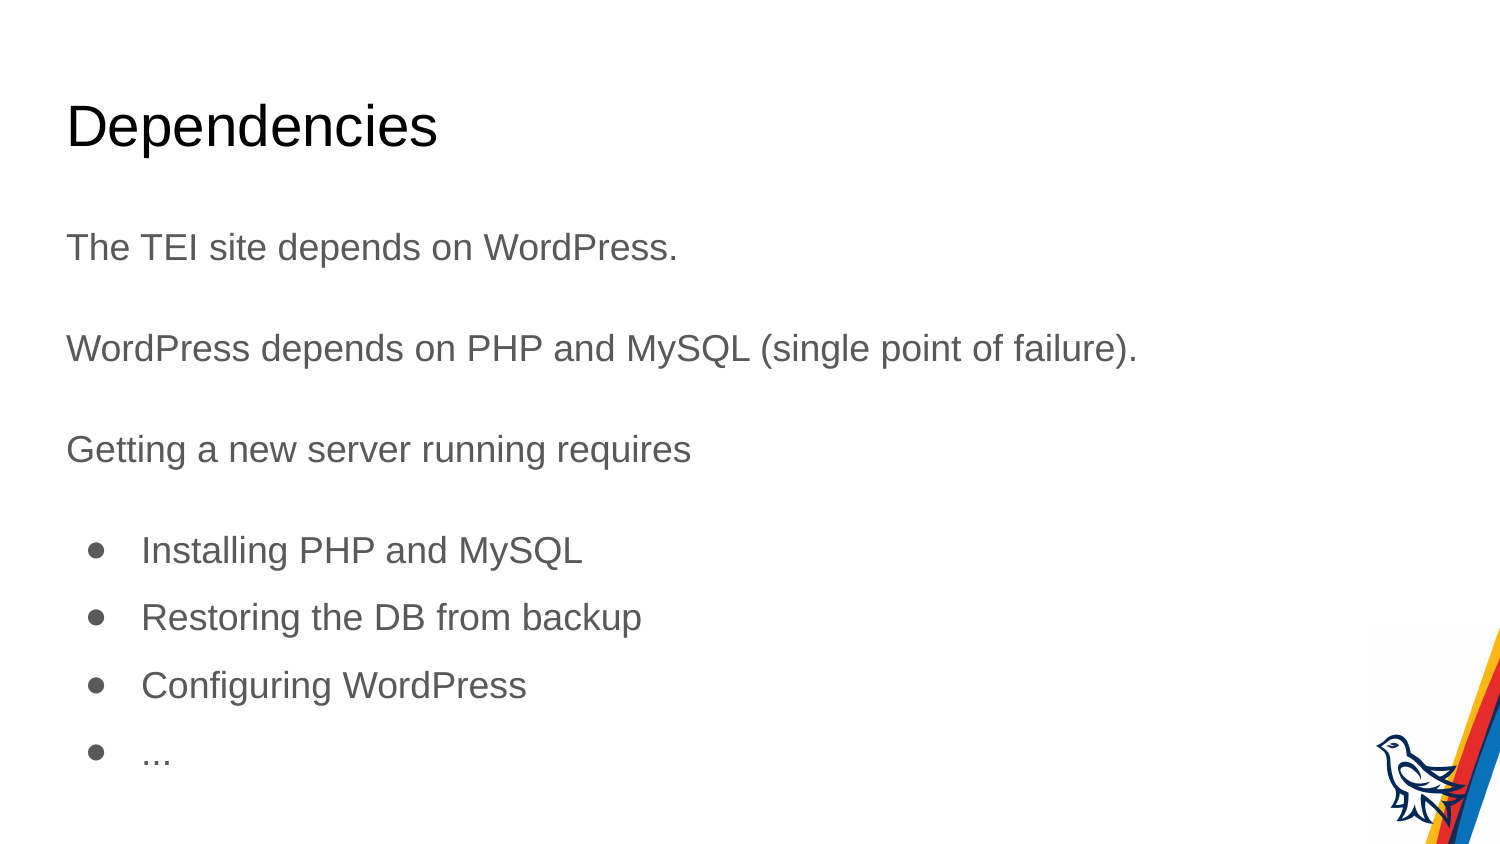

# Dependencies
The TEI site depends on WordPress.
WordPress depends on PHP and MySQL (single point of failure).
Getting a new server running requires
Installing PHP and MySQL
Restoring the DB from backup
Configuring WordPress
...